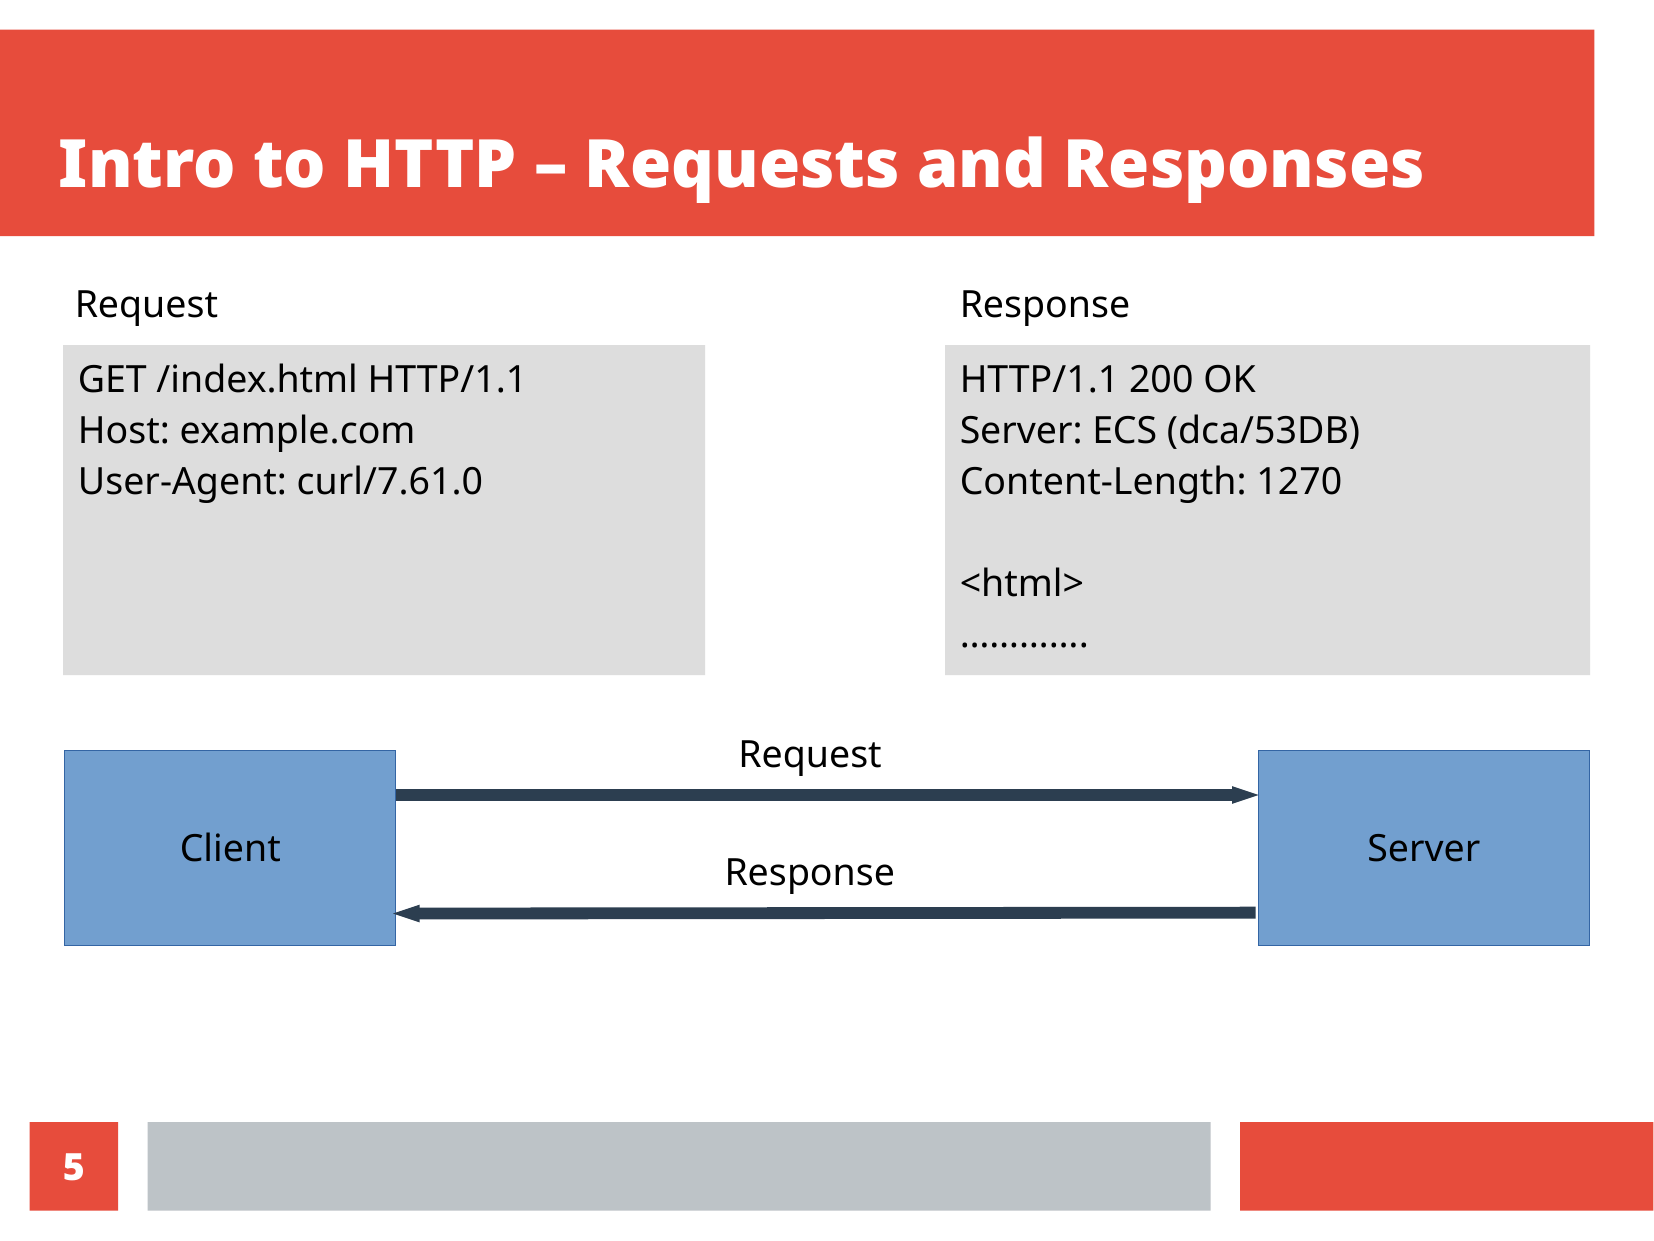

# Intro to HTTP – Requests and Responses
Request
Response
GET /index.html HTTP/1.1
Host: example.com
User-Agent: curl/7.61.0
HTTP/1.1 200 OK
Server: ECS (dca/53DB)
Content-Length: 1270
<html>
………….
Request
Client
Server
Response
5